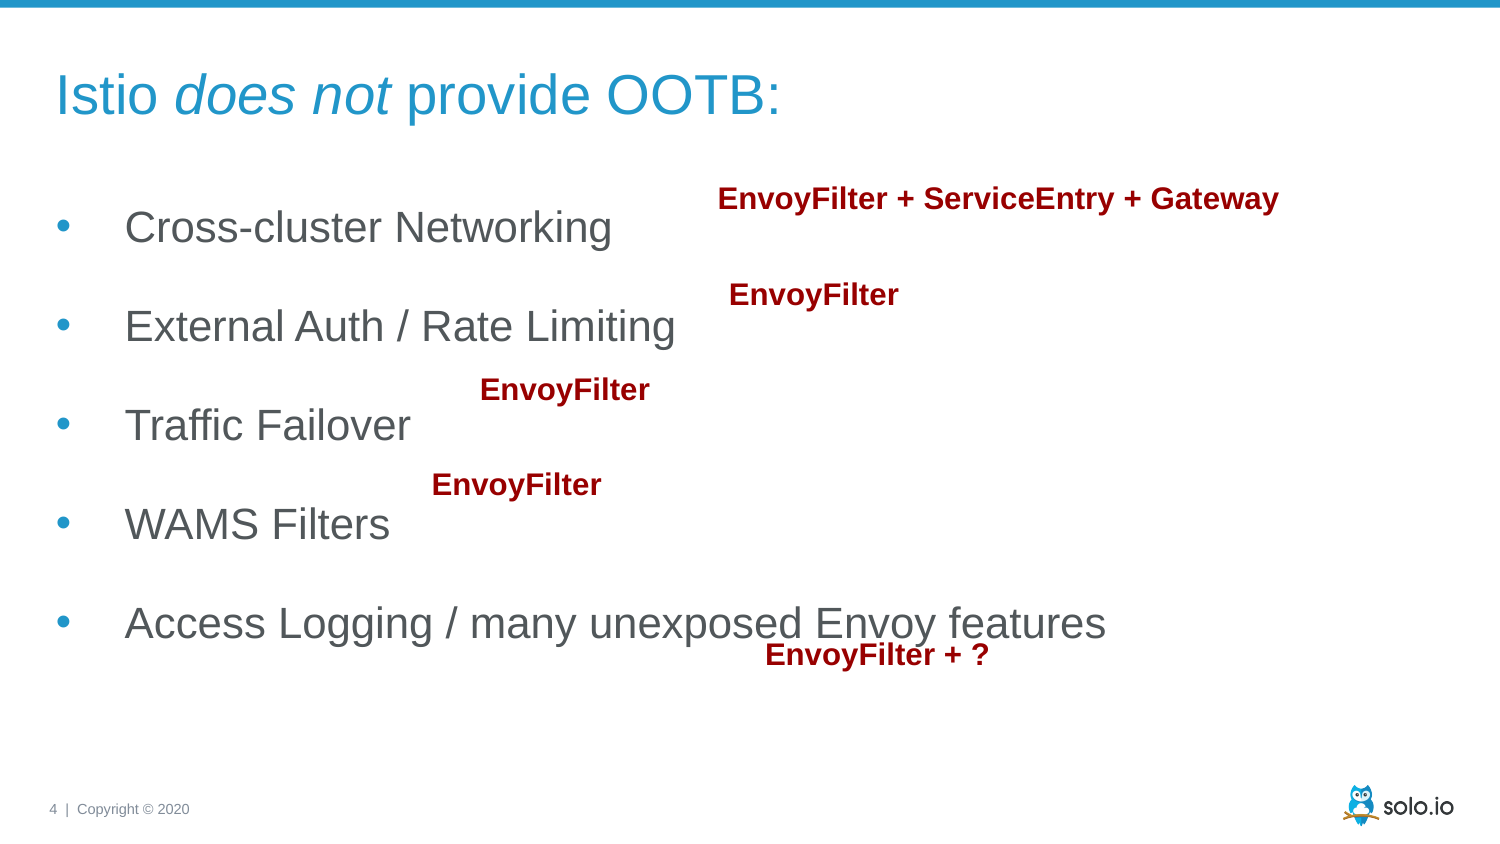

# Istio does not provide OOTB:
Cross-cluster Networking
External Auth / Rate Limiting
Traffic Failover
WAMS Filters
Access Logging / many unexposed Envoy features
EnvoyFilter + ServiceEntry + Gateway
EnvoyFilter
EnvoyFilter
EnvoyFilter
EnvoyFilter + ?